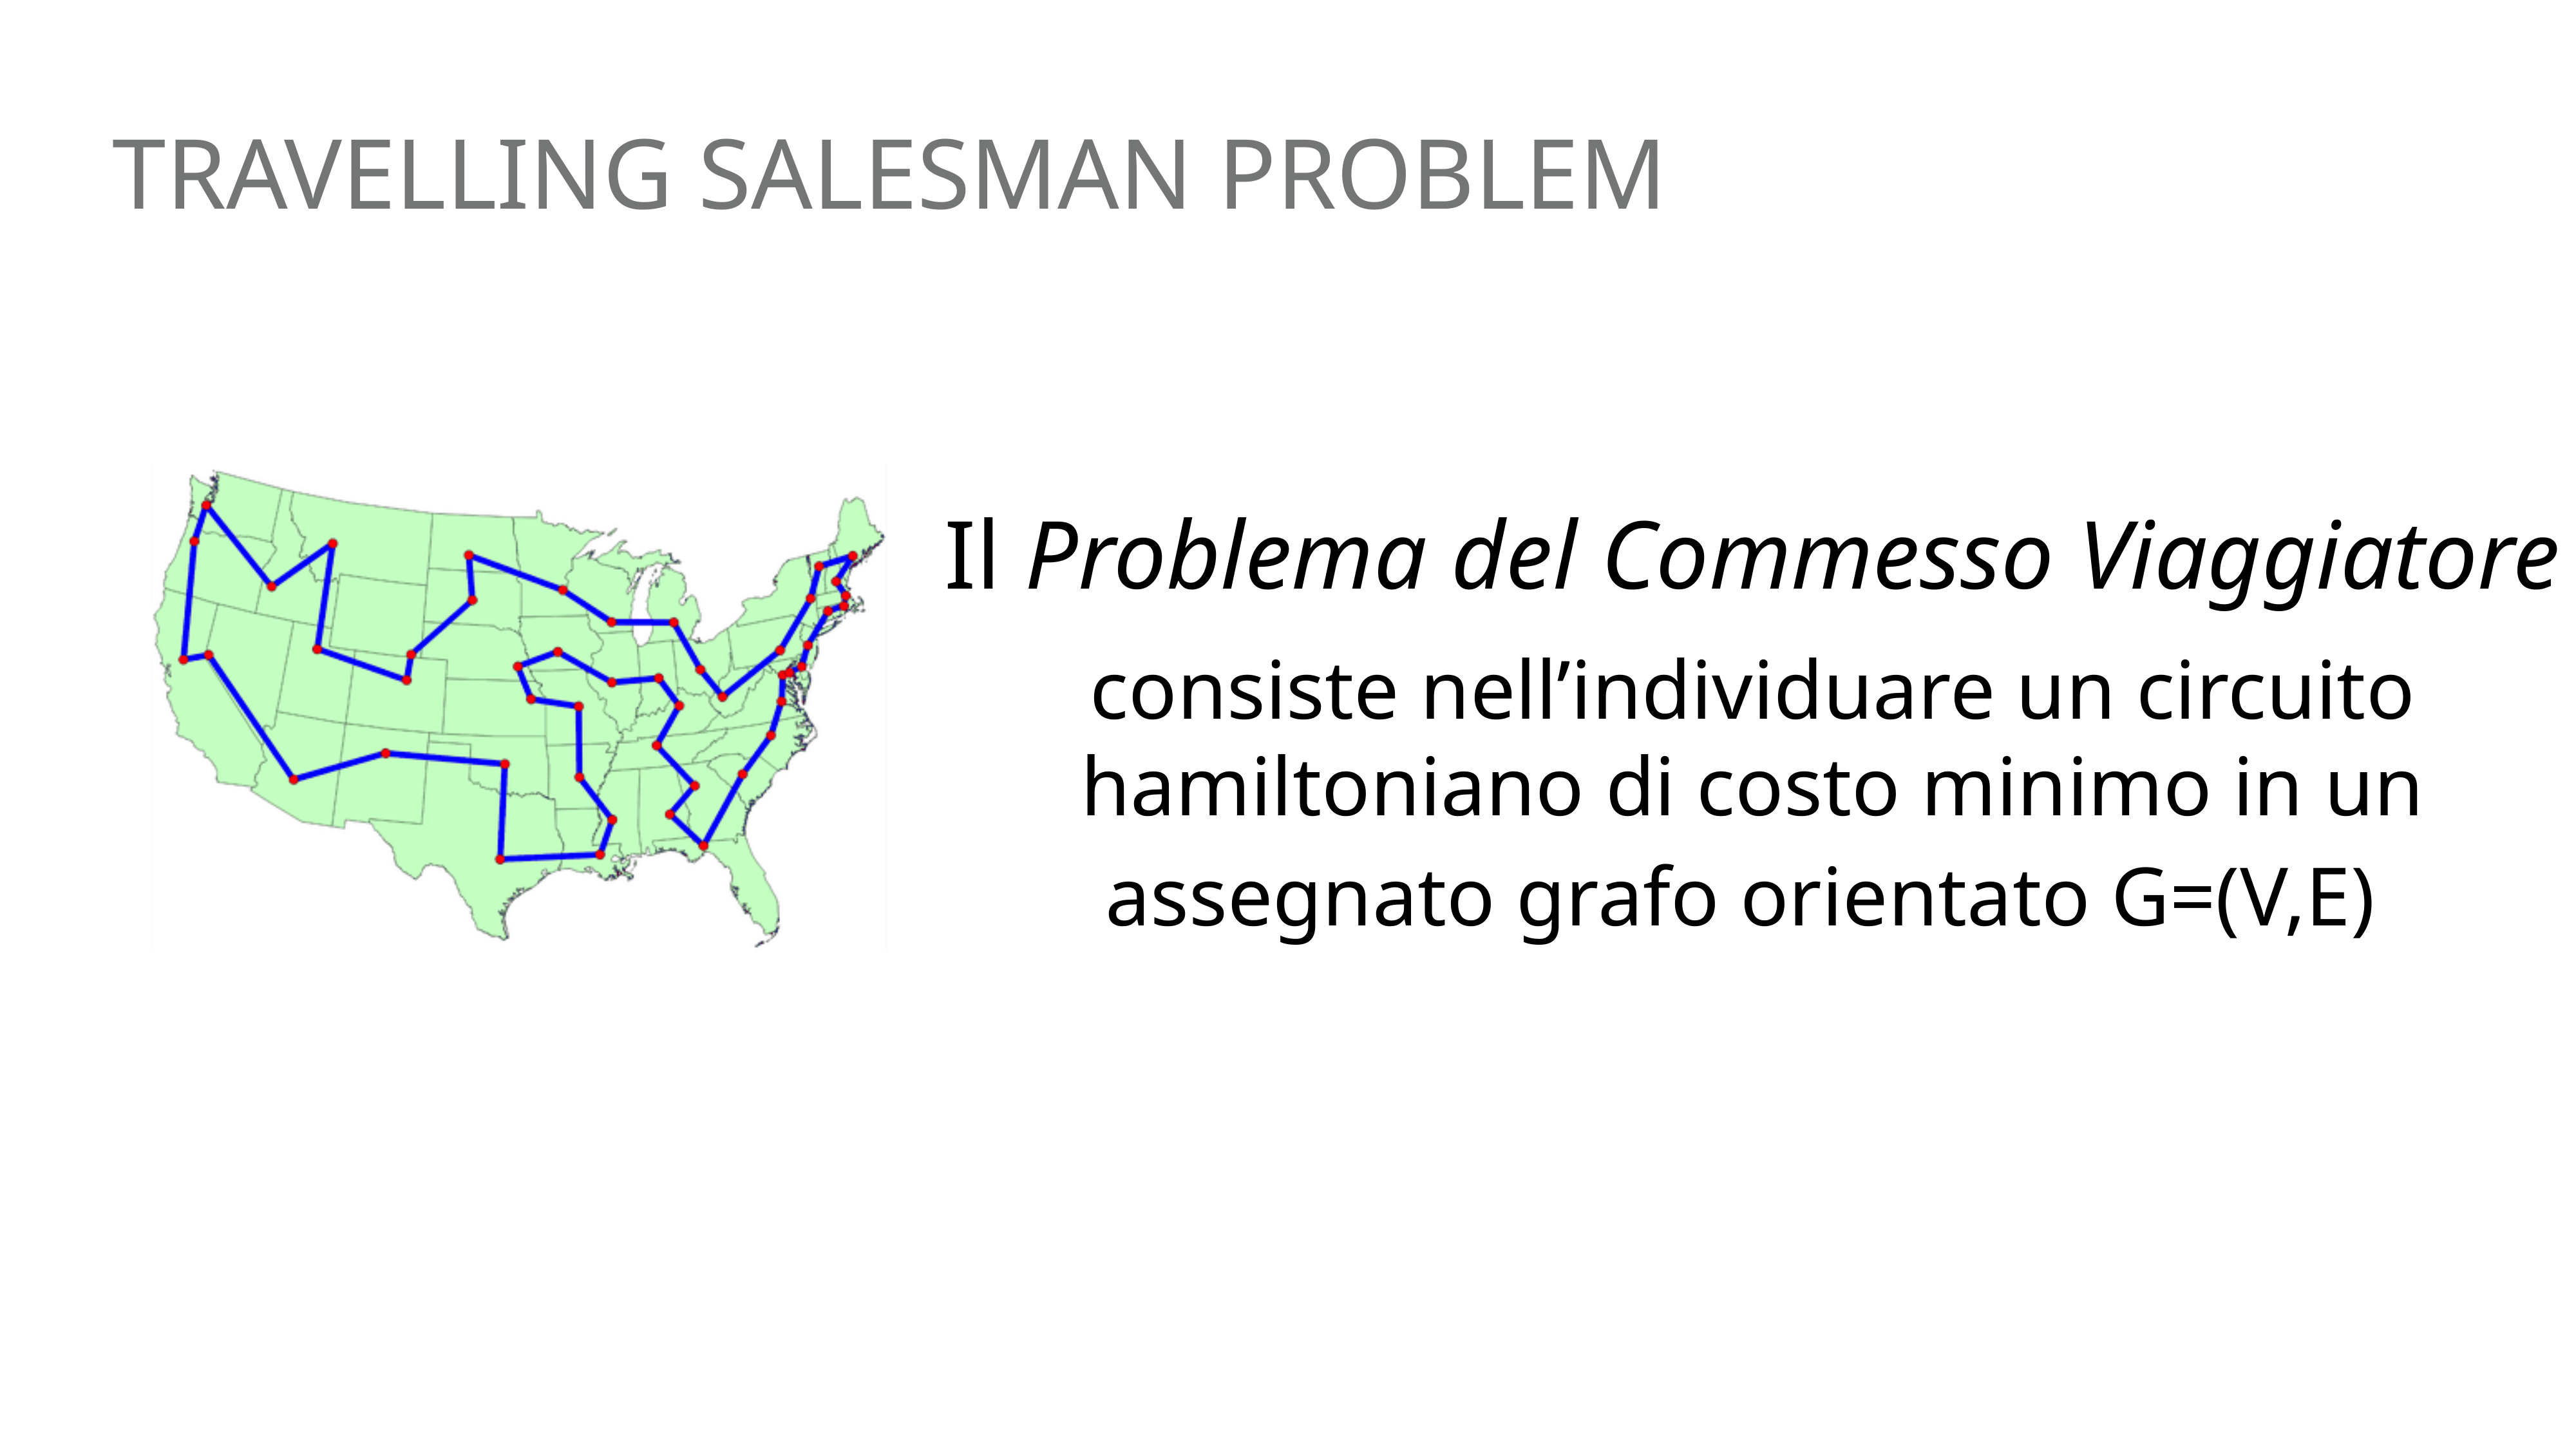

# TRAVELLING SALESMAN PROBLEM
Il Problema del Commesso Viaggiatore
consiste nell’individuare un circuito hamiltoniano di costo minimo in un assegnato grafo orientato G=(V,E)